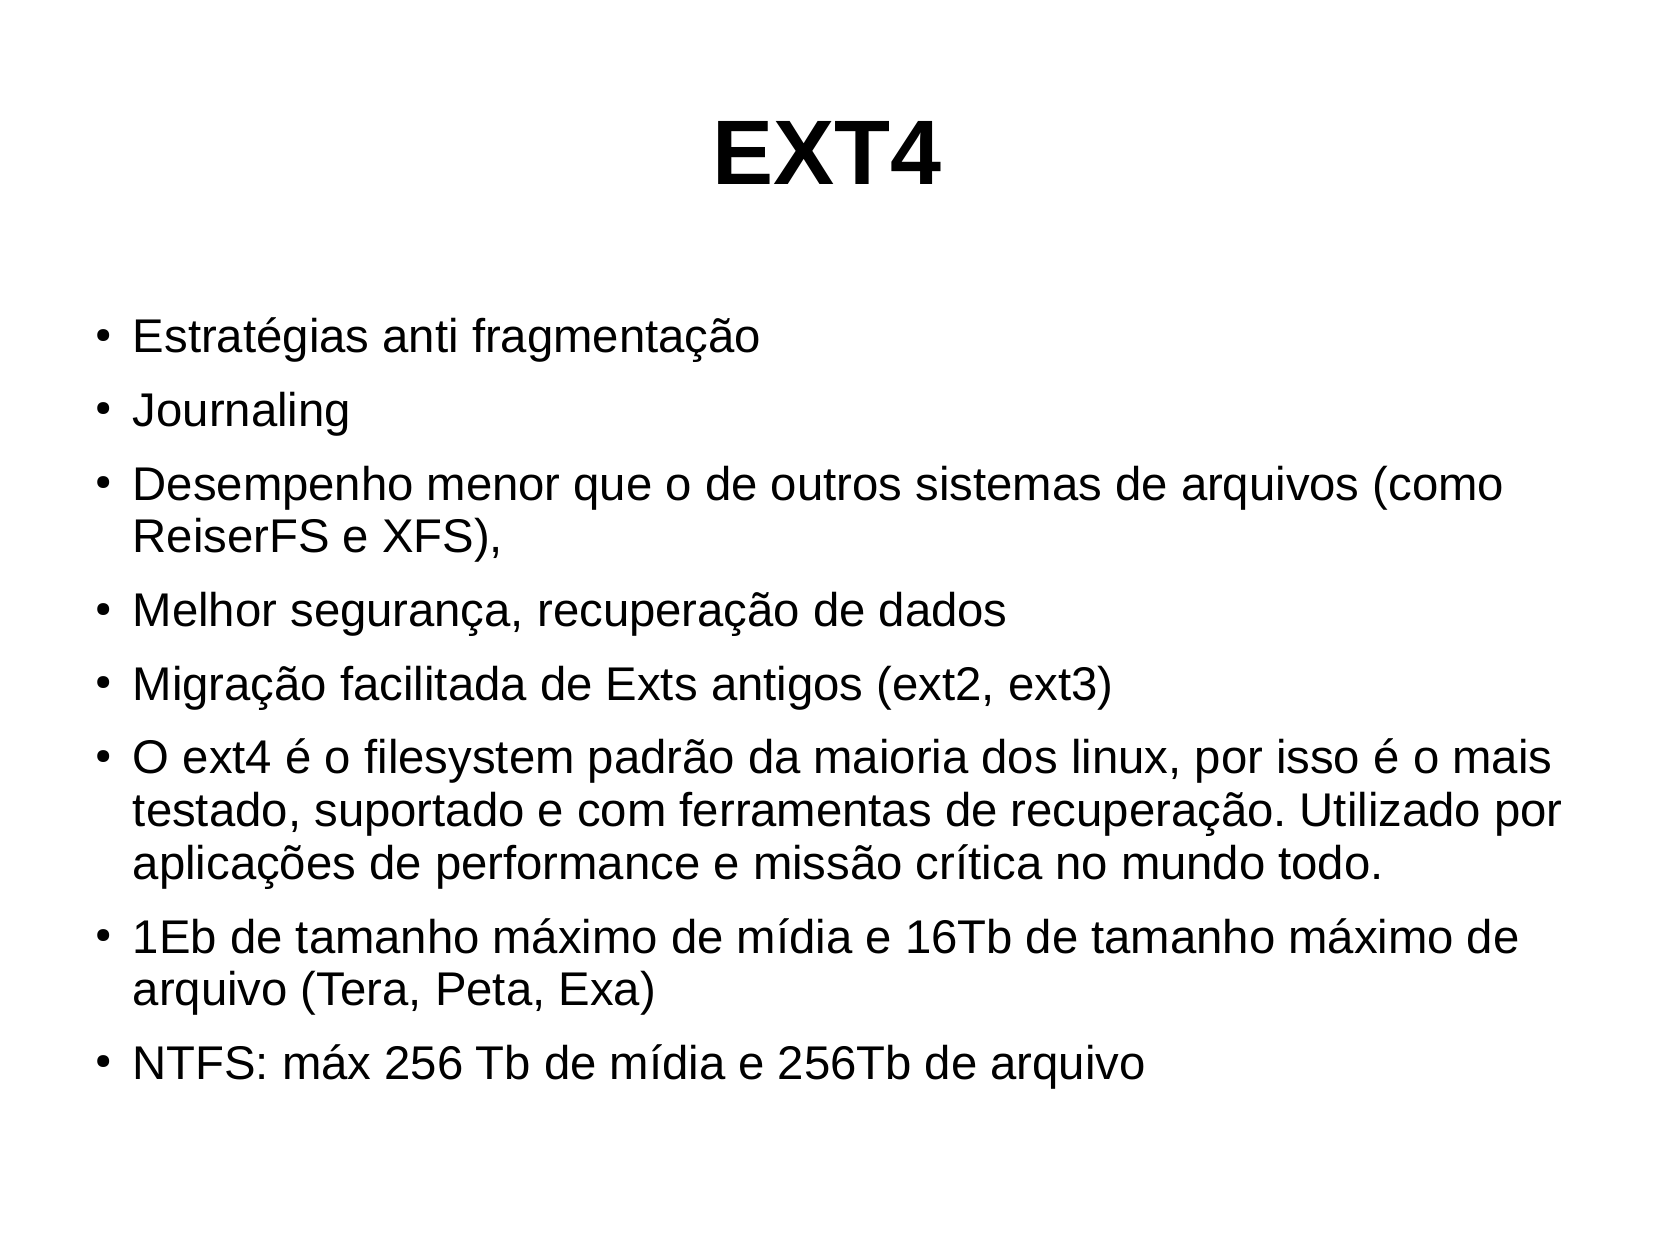

# EXT4
Estratégias anti fragmentação
Journaling
Desempenho menor que o de outros sistemas de arquivos (como ReiserFS e XFS),
Melhor segurança, recuperação de dados
Migração facilitada de Exts antigos (ext2, ext3)
O ext4 é o filesystem padrão da maioria dos linux, por isso é o mais testado, suportado e com ferramentas de recuperação. Utilizado por aplicações de performance e missão crítica no mundo todo.
1Eb de tamanho máximo de mídia e 16Tb de tamanho máximo de arquivo (Tera, Peta, Exa)
NTFS: máx 256 Tb de mídia e 256Tb de arquivo